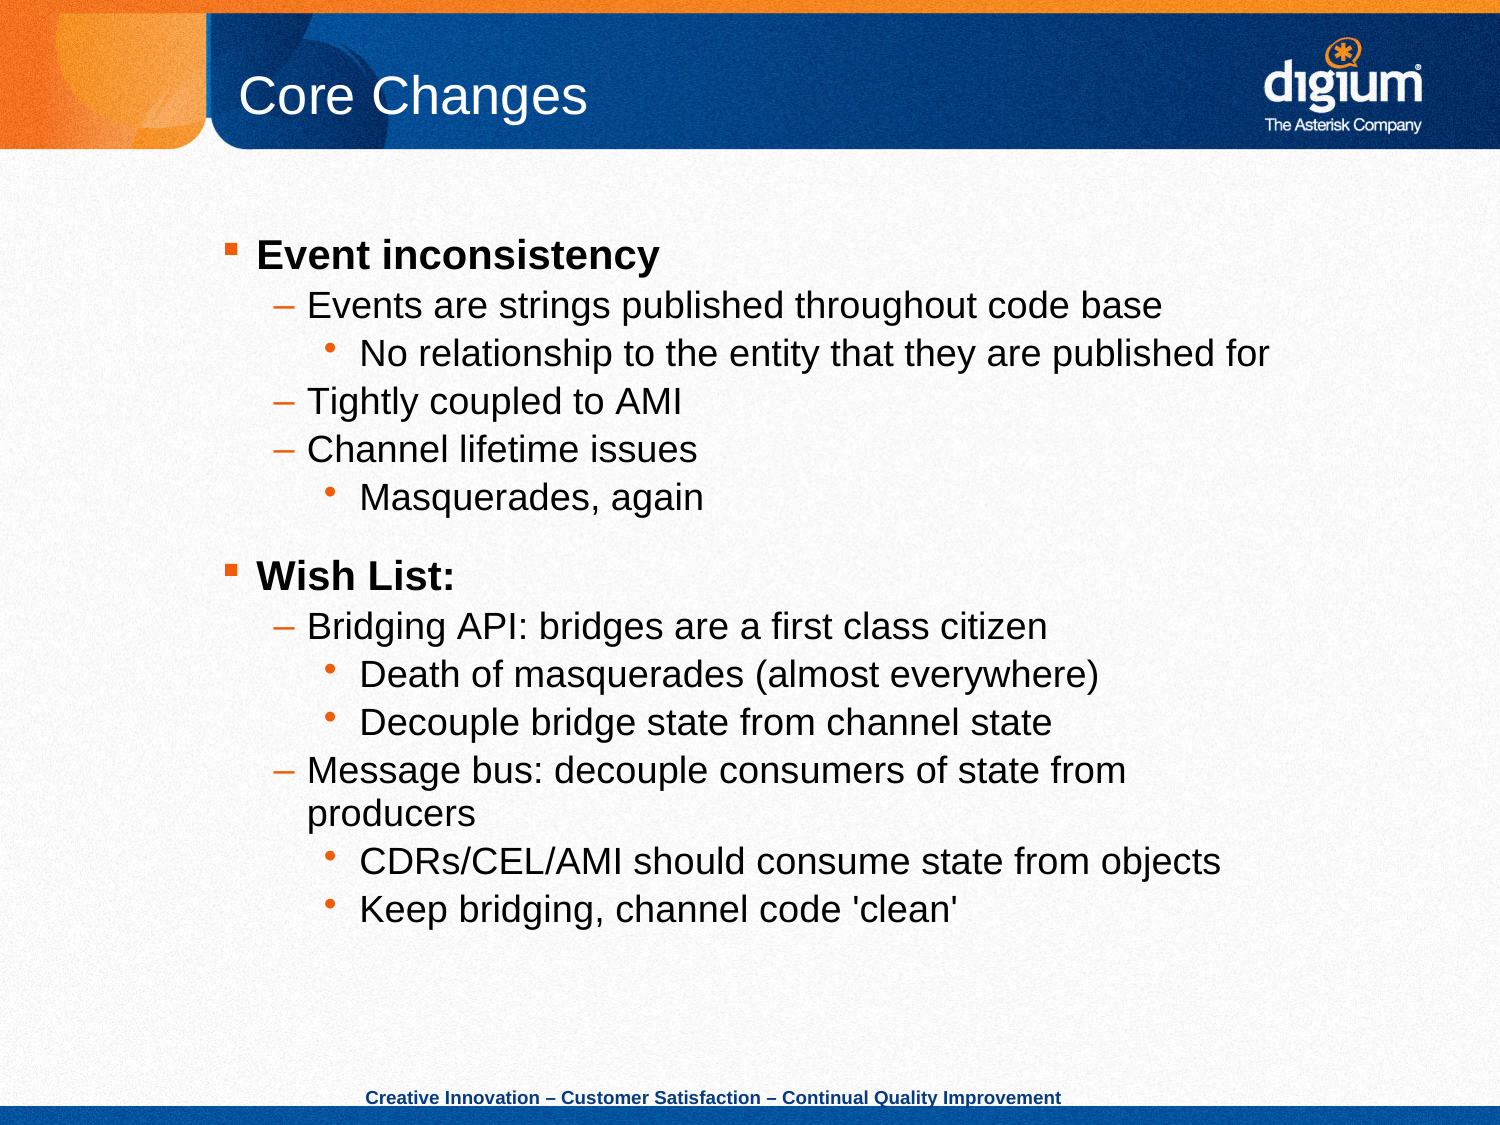

# Core Changes
Event inconsistency
Events are strings published throughout code base
No relationship to the entity that they are published for
Tightly coupled to AMI
Channel lifetime issues
Masquerades, again
Wish List:
Bridging API: bridges are a first class citizen
Death of masquerades (almost everywhere)
Decouple bridge state from channel state
Message bus: decouple consumers of state from producers
CDRs/CEL/AMI should consume state from objects
Keep bridging, channel code 'clean'